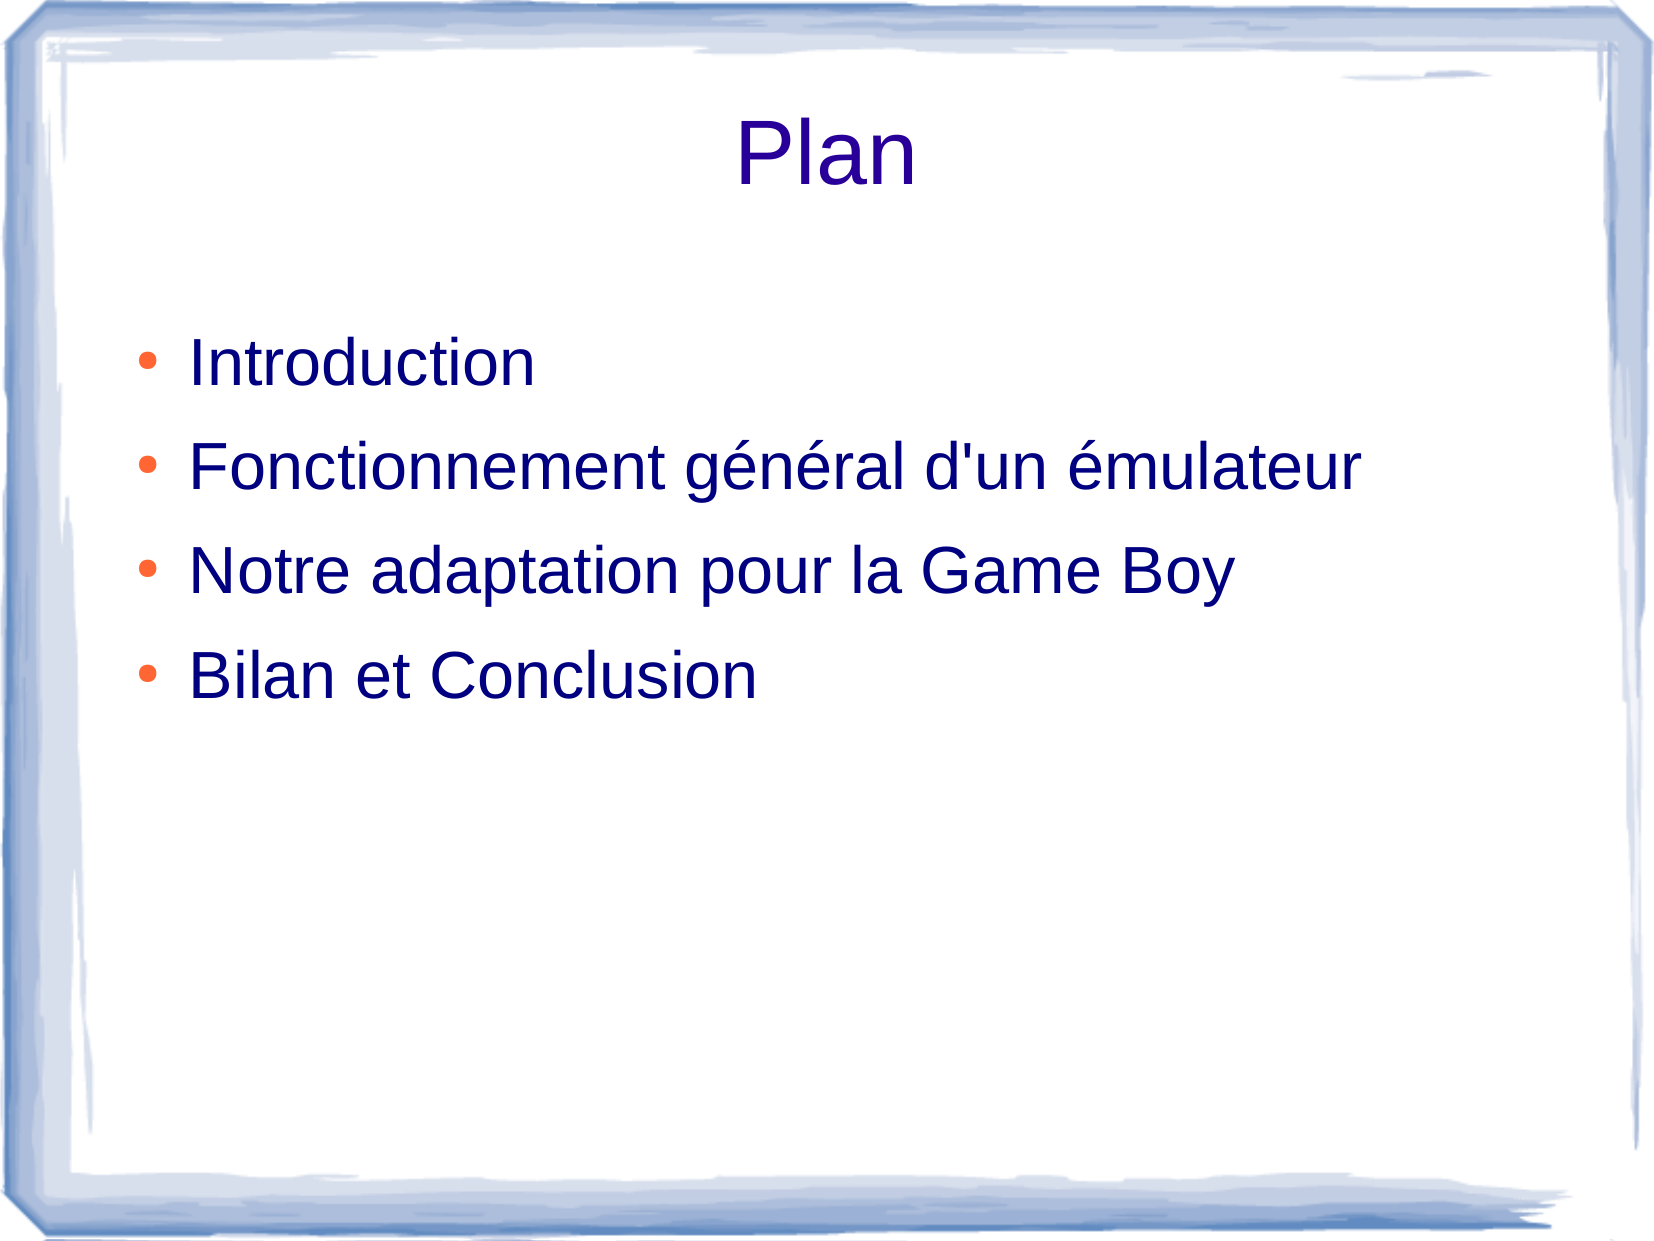

# Plan
Introduction
Fonctionnement général d'un émulateur
Notre adaptation pour la Game Boy
Bilan et Conclusion